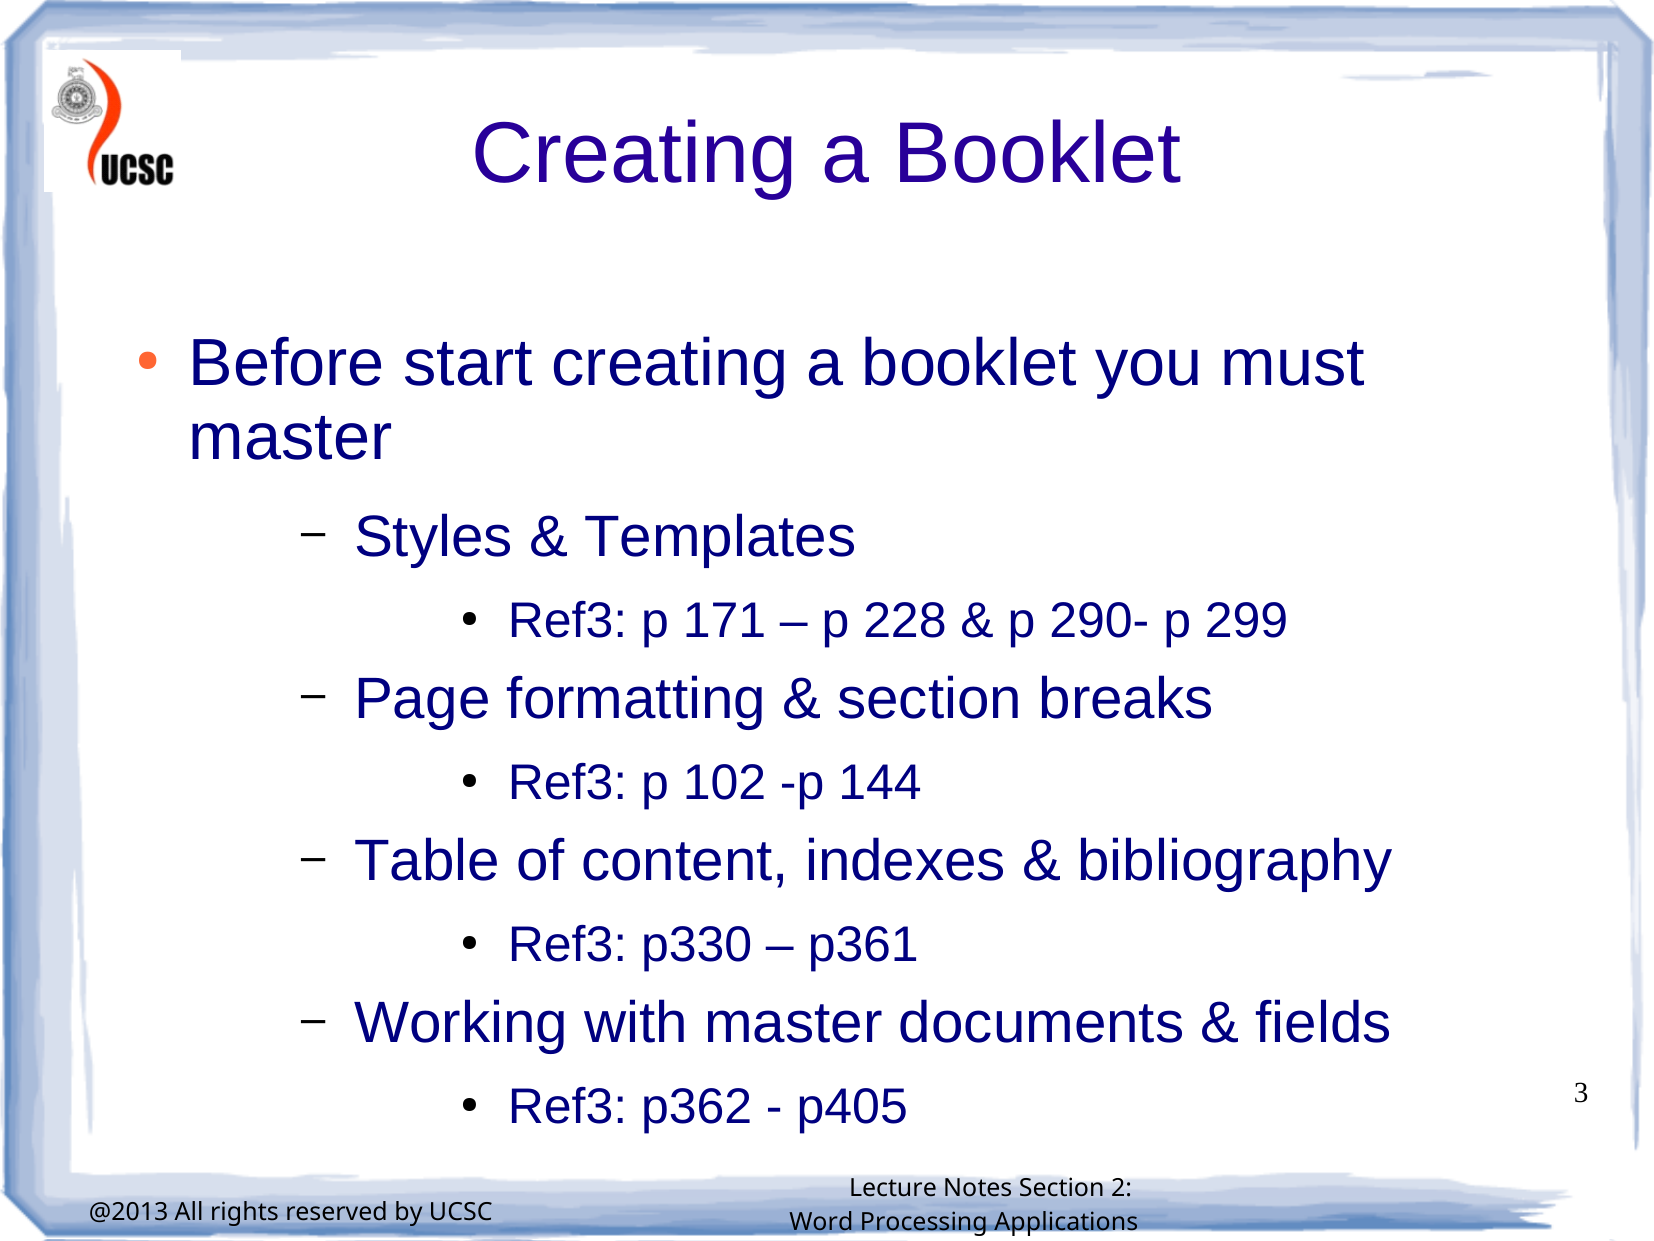

# Creating a Booklet
Before start creating a booklet you must master
Styles & Templates
Ref3: p 171 – p 228 & p 290- p 299
Page formatting & section breaks
Ref3: p 102 -p 144
Table of content, indexes & bibliography
Ref3: p330 – p361
Working with master documents & fields
Ref3: p362 - p405
3